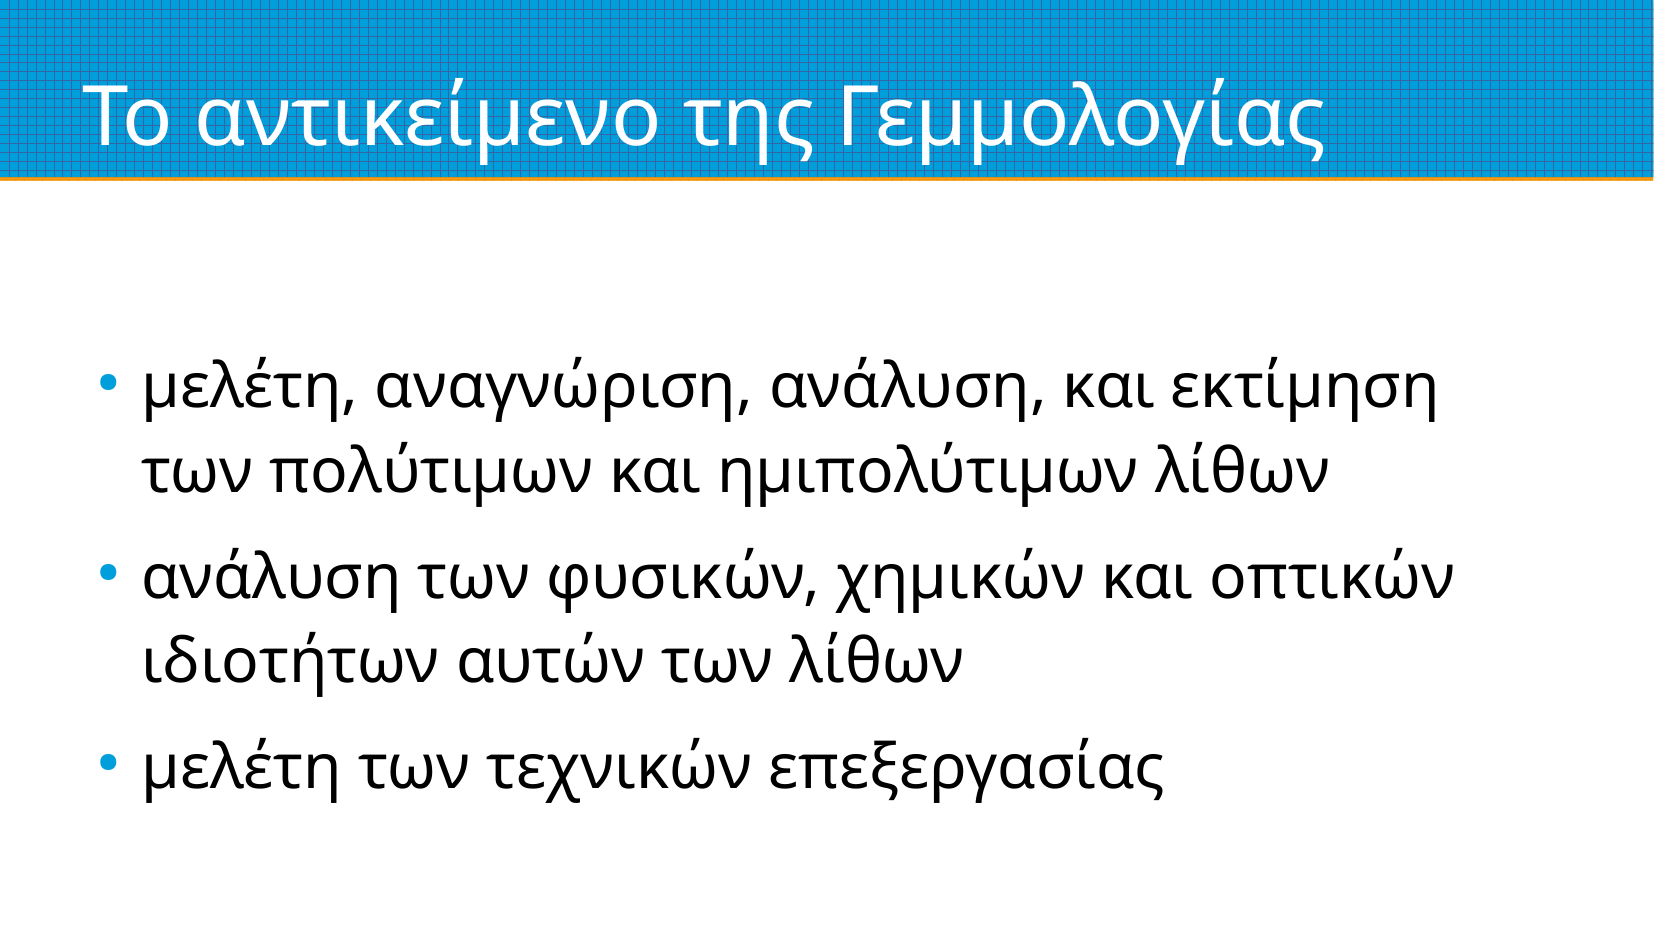

# Το αντικείμενο της Γεμμολογίας
μελέτη, αναγνώριση, ανάλυση, και εκτίμηση των πολύτιμων και ημιπολύτιμων λίθων
ανάλυση των φυσικών, χημικών και οπτικών ιδιοτήτων αυτών των λίθων
μελέτη των τεχνικών επεξεργασίας